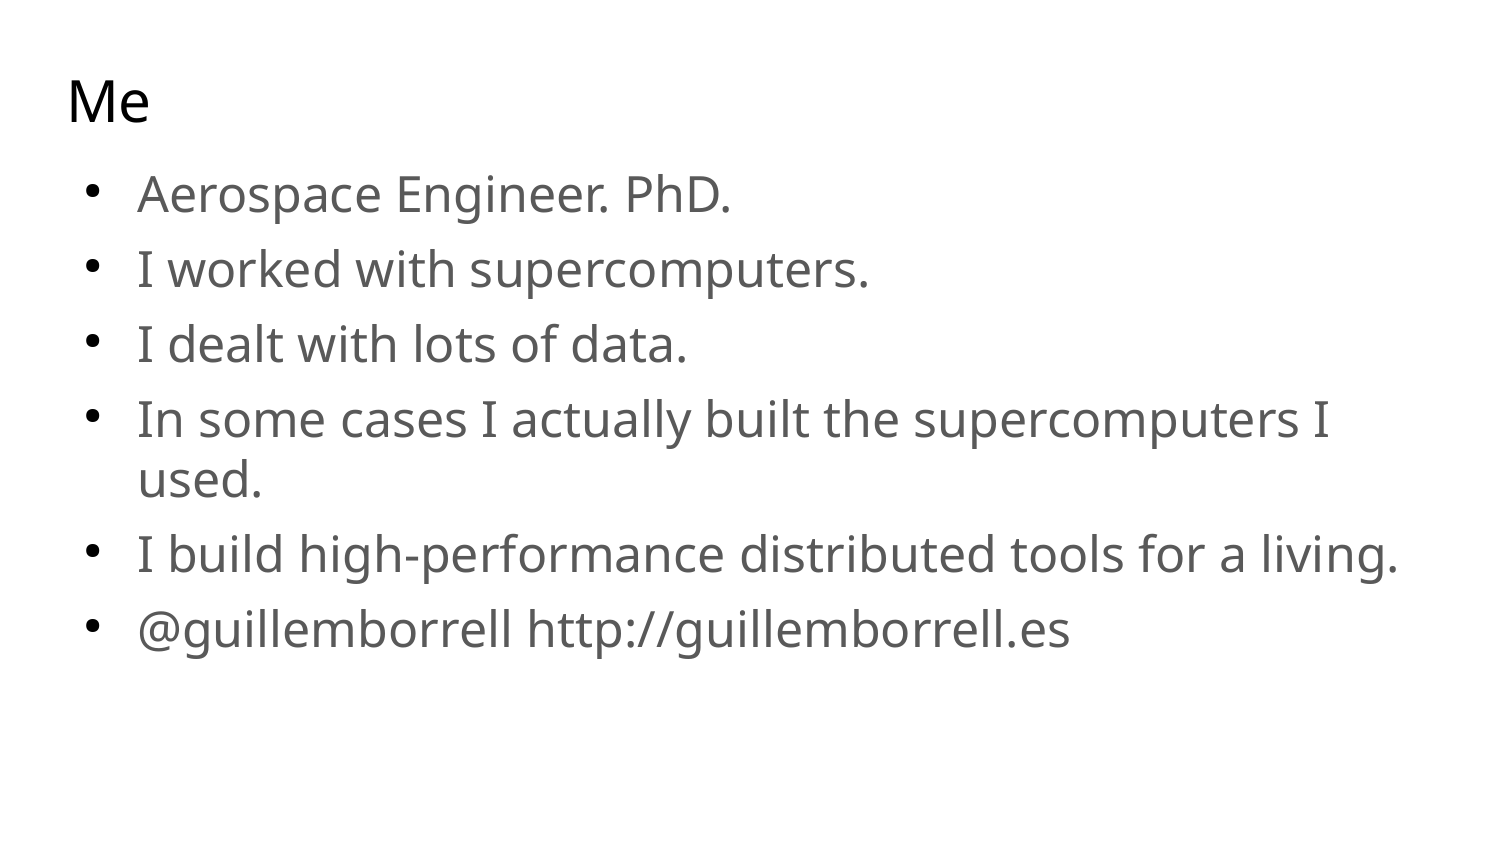

# Me
Aerospace Engineer. PhD.
I worked with supercomputers.
I dealt with lots of data.
In some cases I actually built the supercomputers I used.
I build high-performance distributed tools for a living.
@guillemborrell http://guillemborrell.es